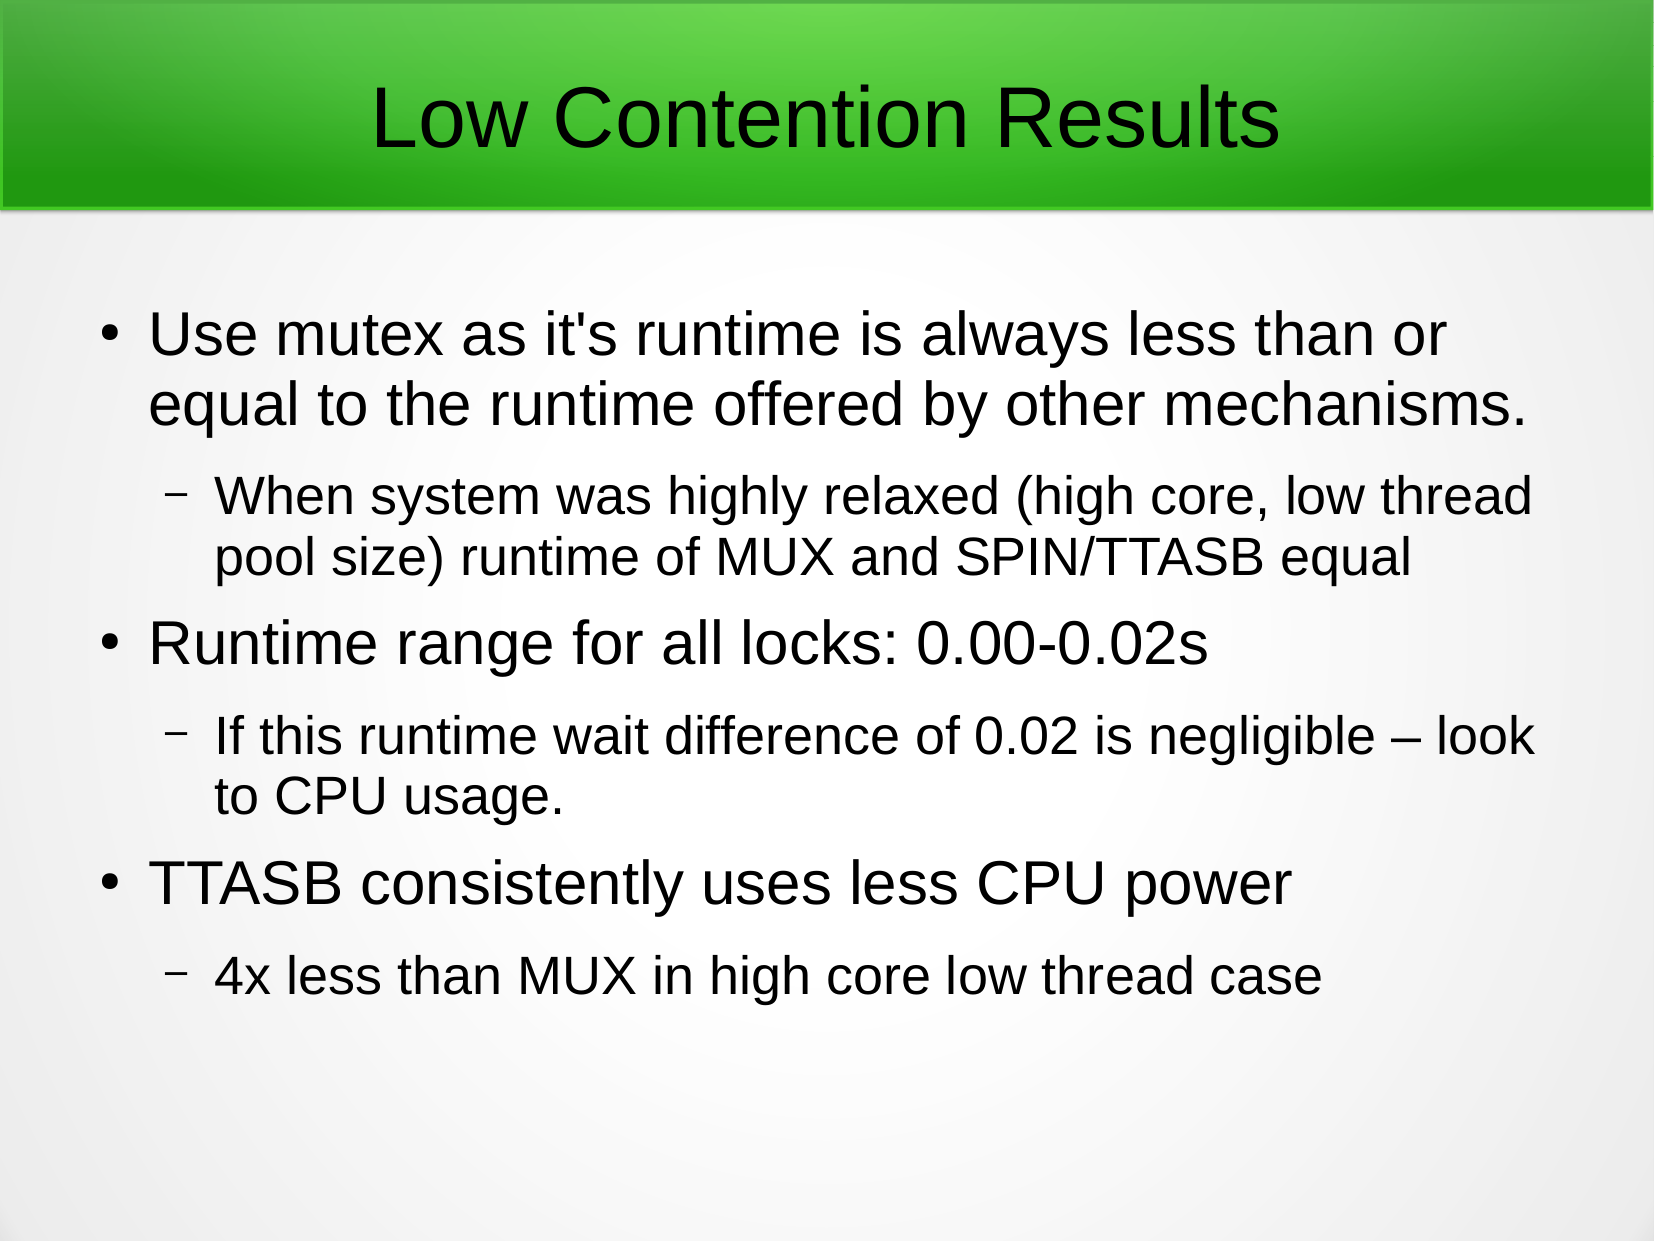

# Low Contention Results
Use mutex as it's runtime is always less than or equal to the runtime offered by other mechanisms.
When system was highly relaxed (high core, low thread pool size) runtime of MUX and SPIN/TTASB equal
Runtime range for all locks: 0.00-0.02s
If this runtime wait difference of 0.02 is negligible – look to CPU usage.
TTASB consistently uses less CPU power
4x less than MUX in high core low thread case